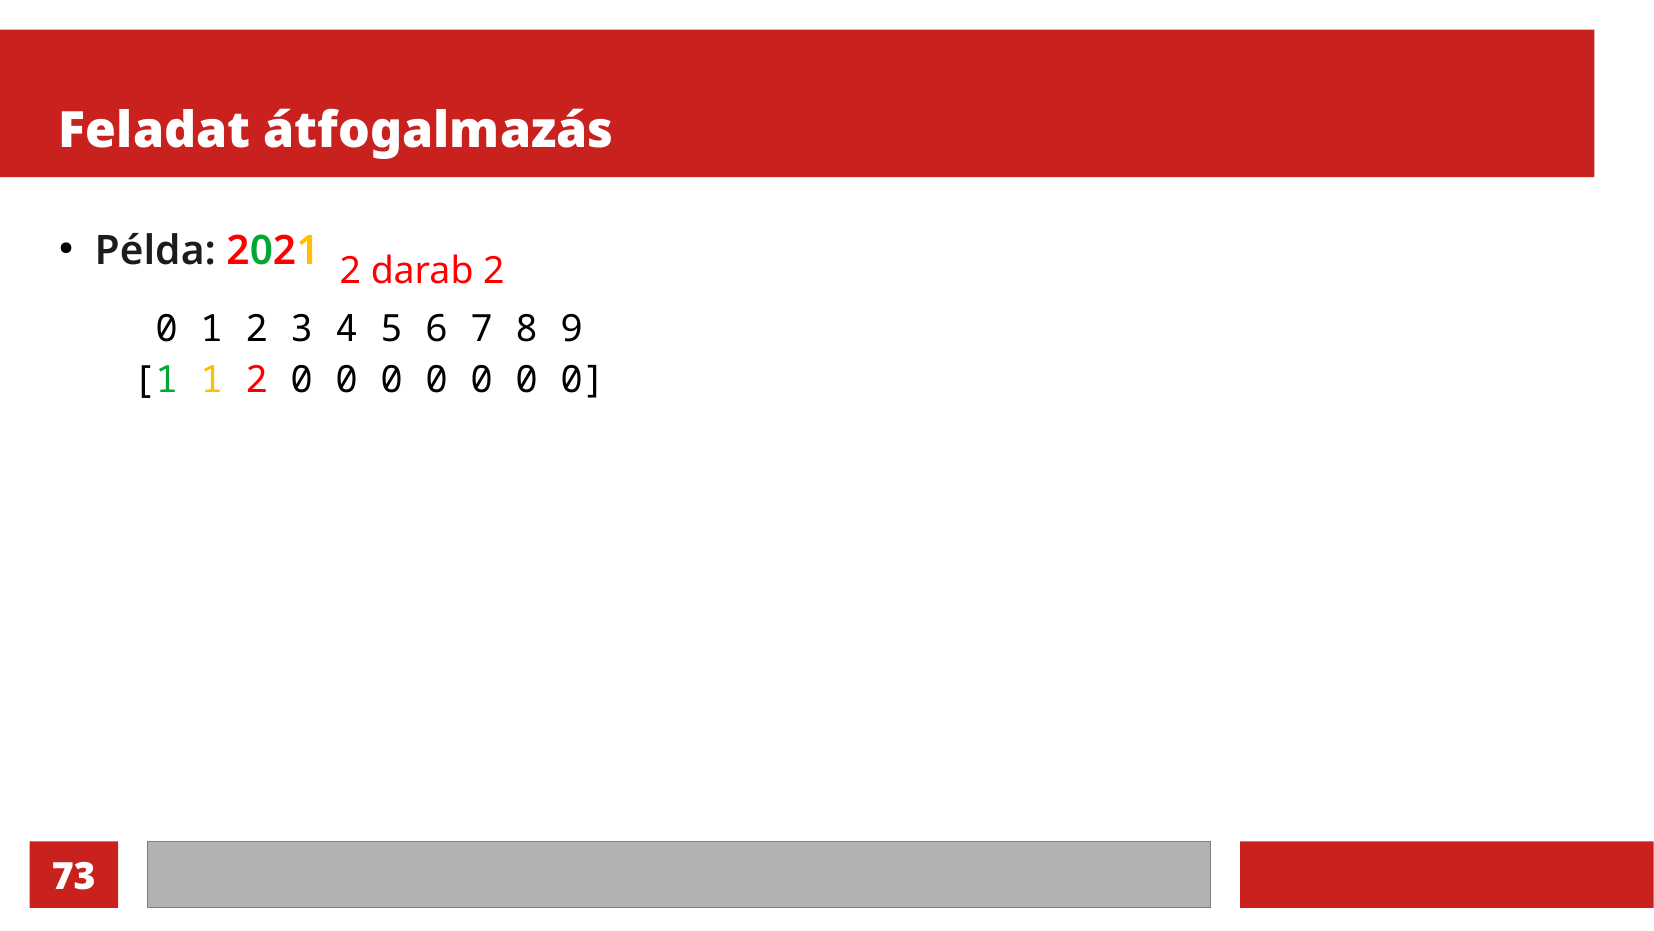

# Feladat átfogalmazás
Példa: 2021
2 darab 2
 0 1 2 3 4 5 6 7 8 9
[1 1 2 0 0 0 0 0 0 0]
73